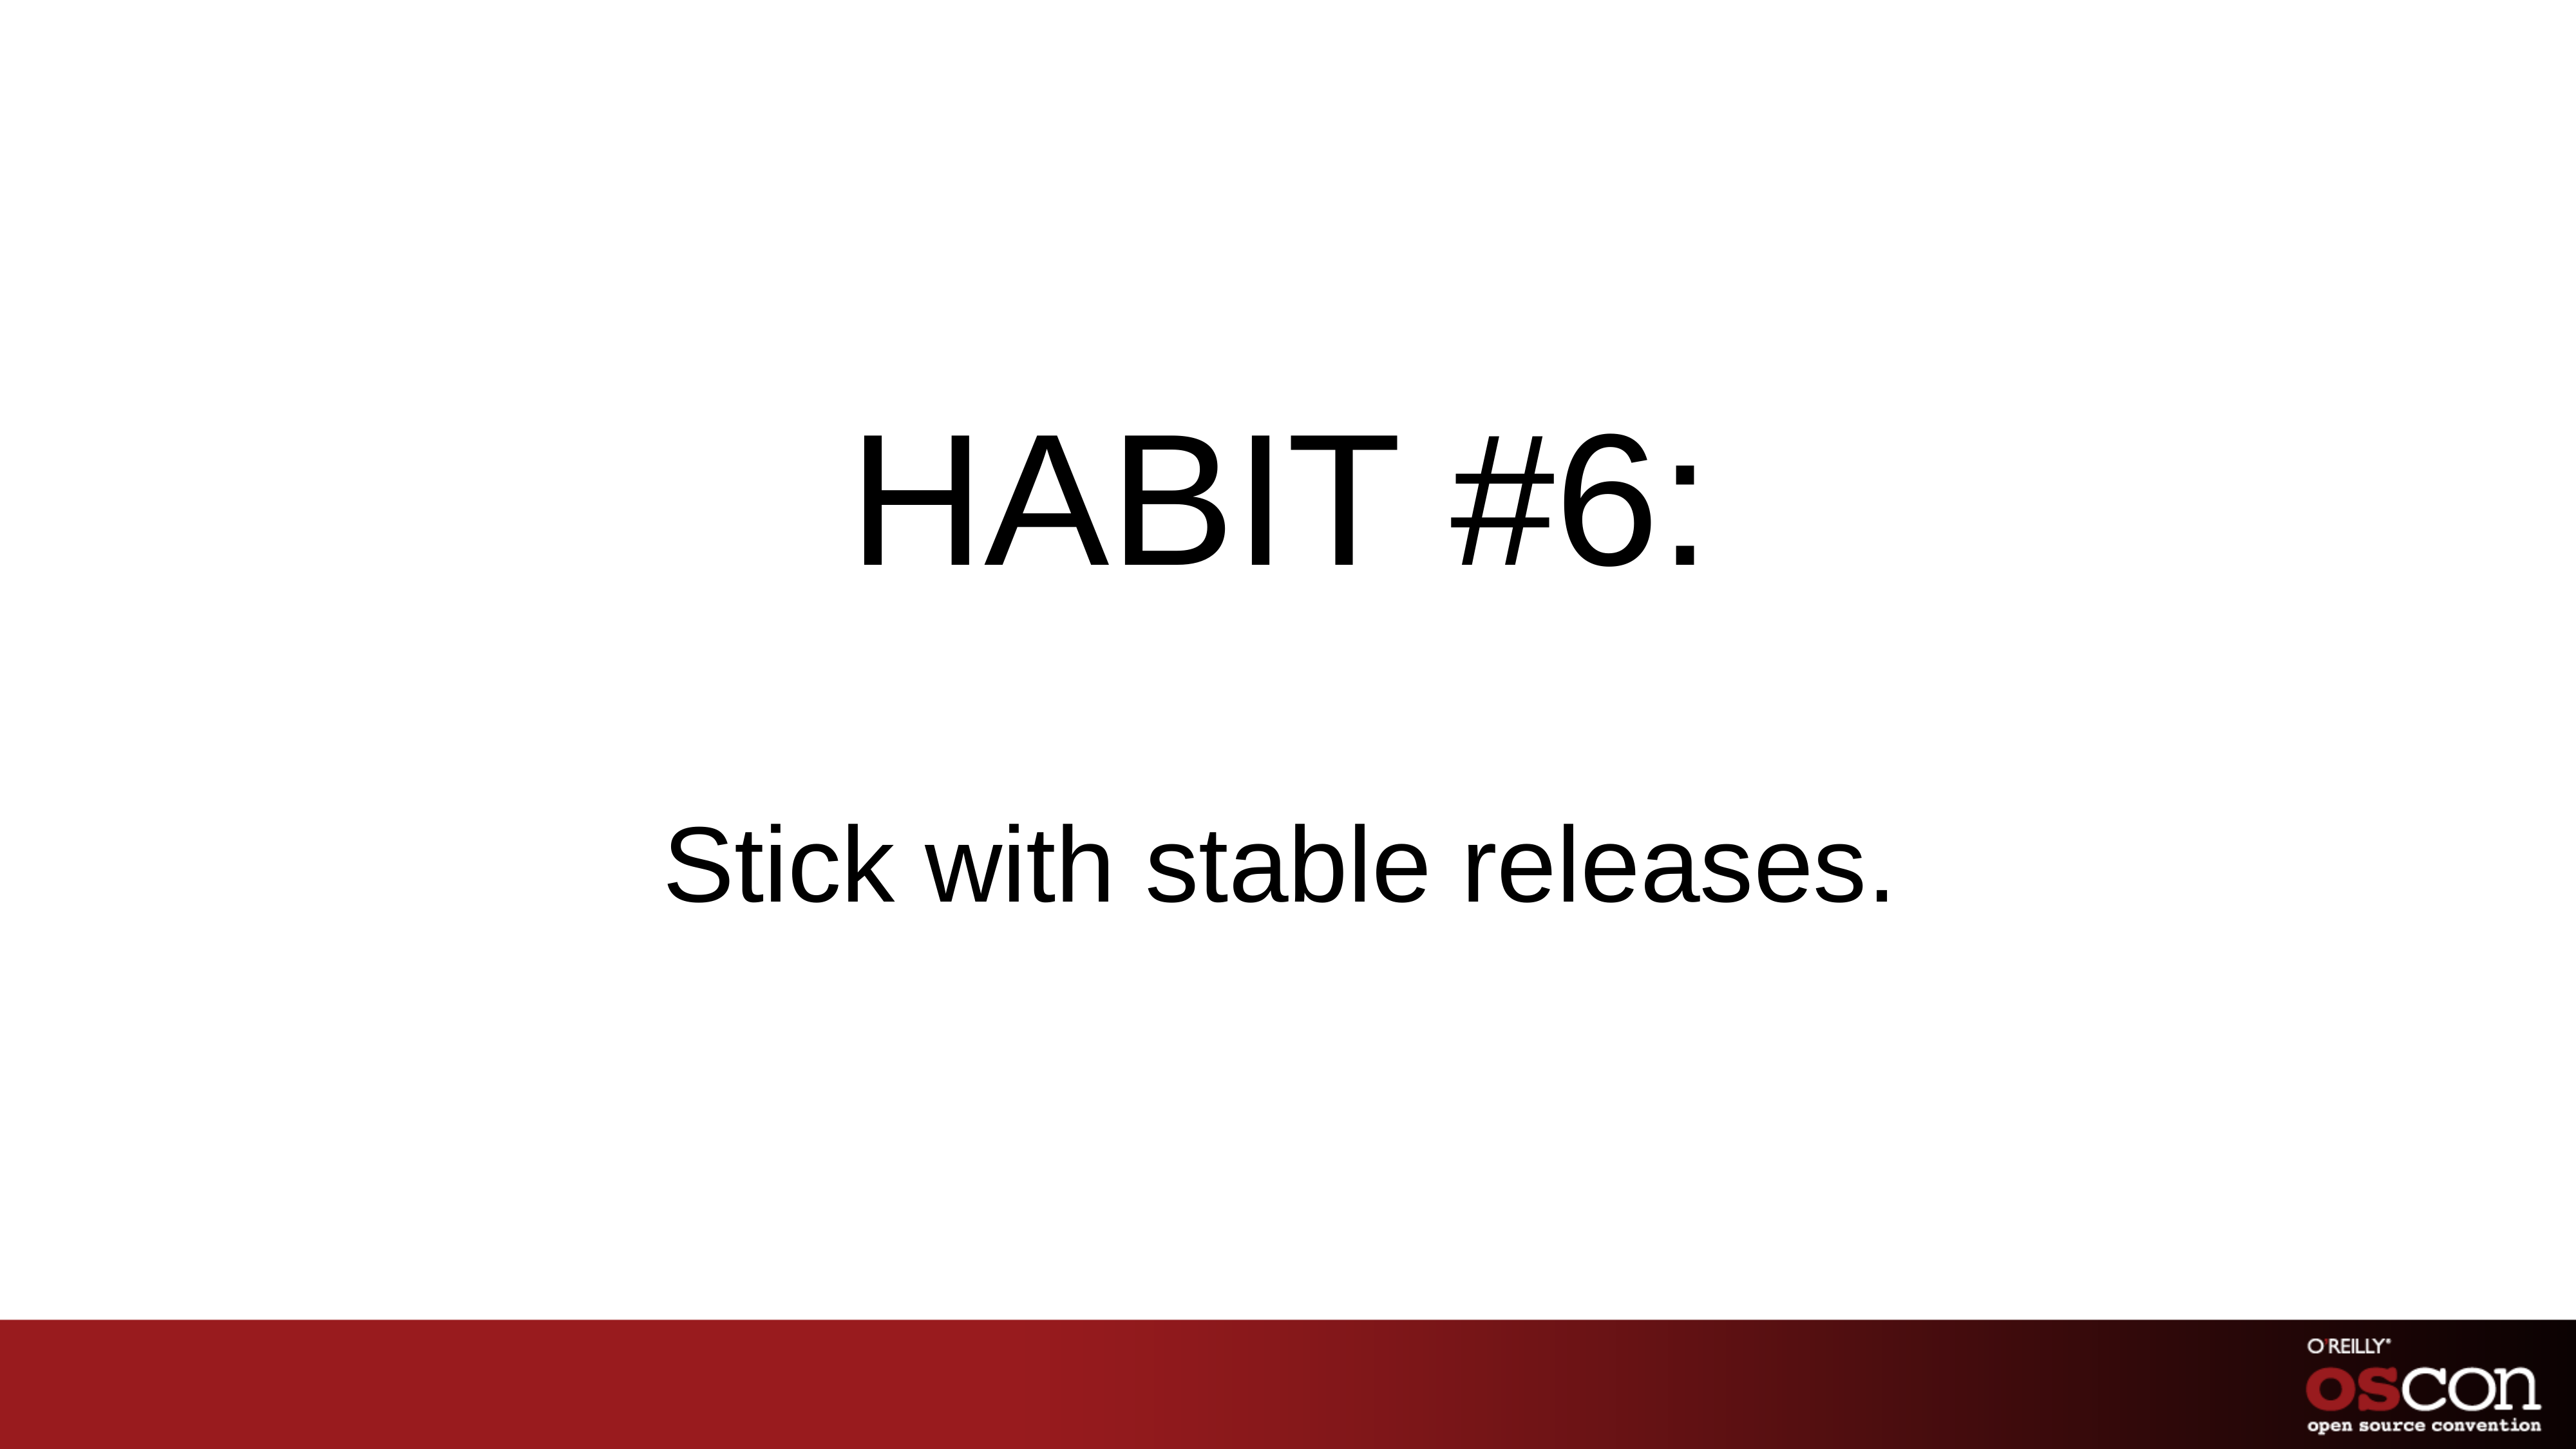

#
HABIT #6:
Stick with stable releases.